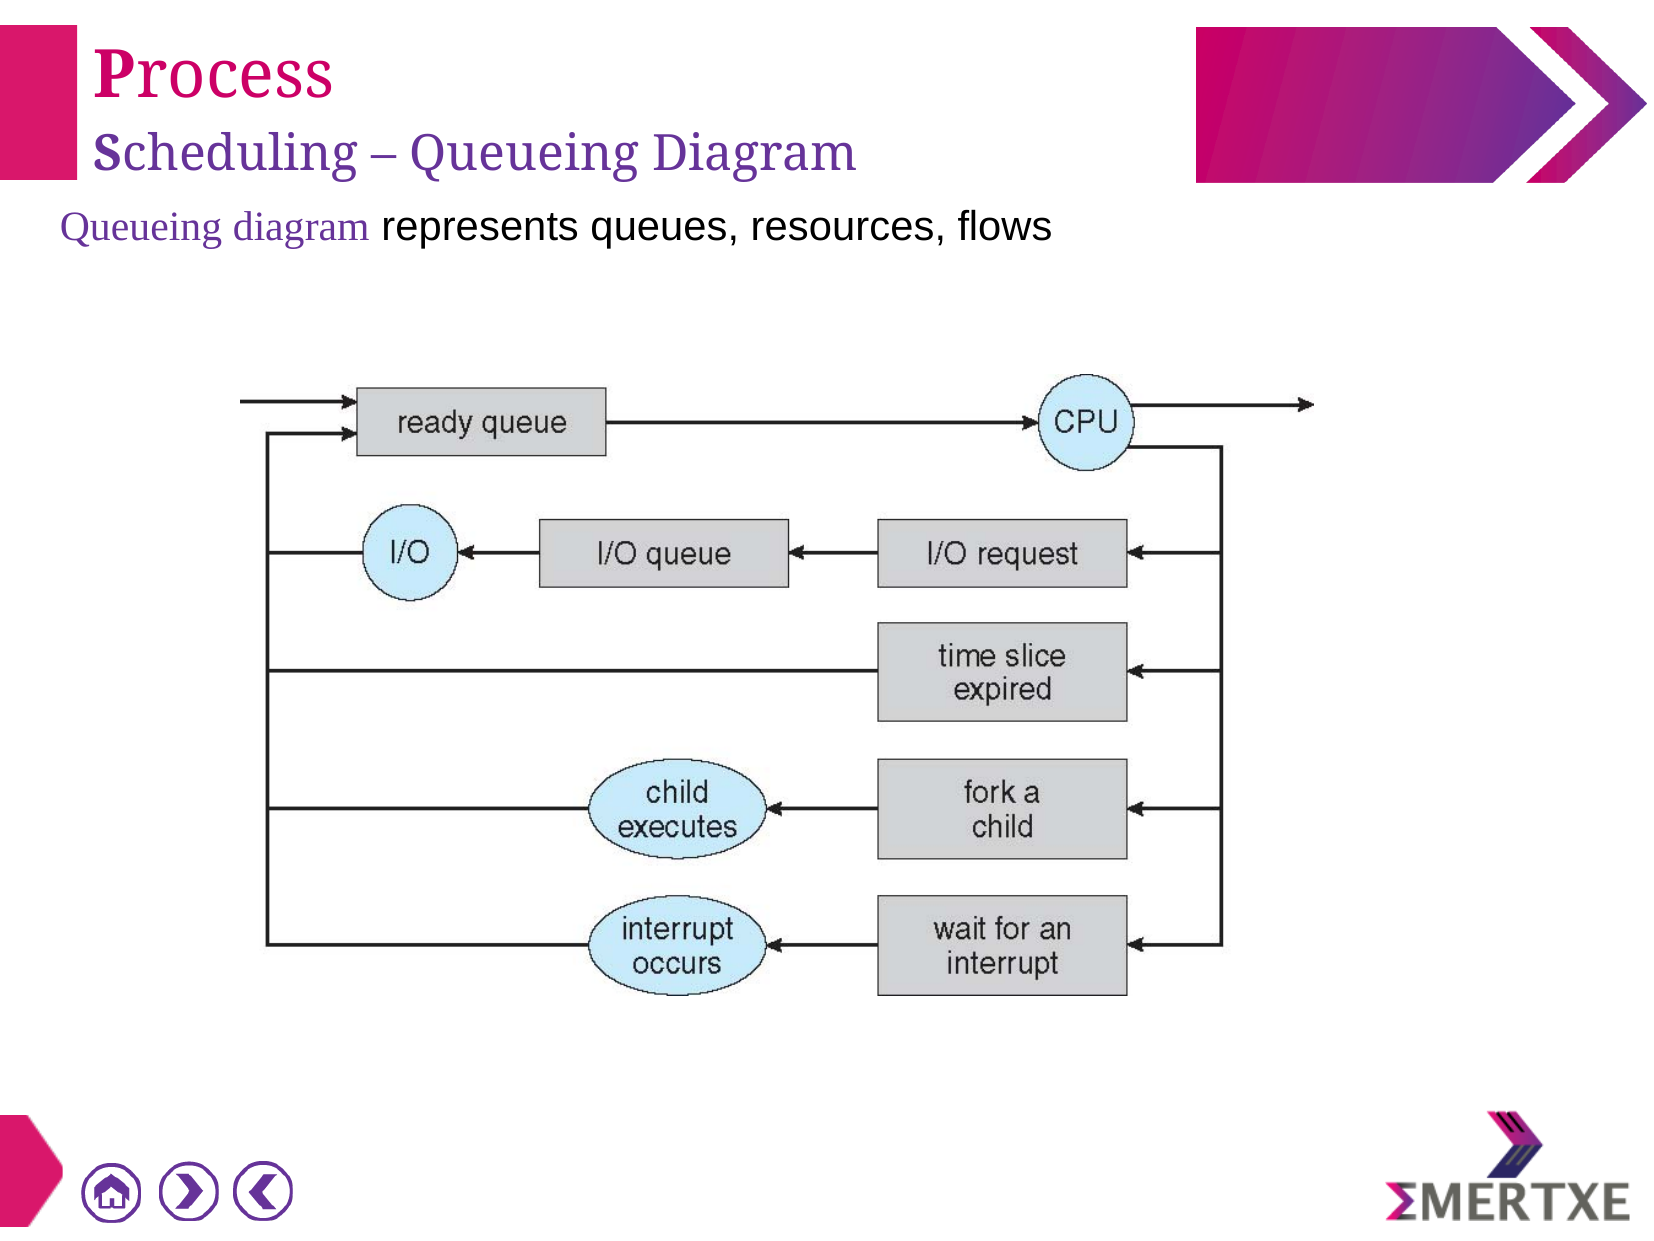

# Process Scheduling – Queueing Diagram
Queueing diagram represents queues, resources, flows